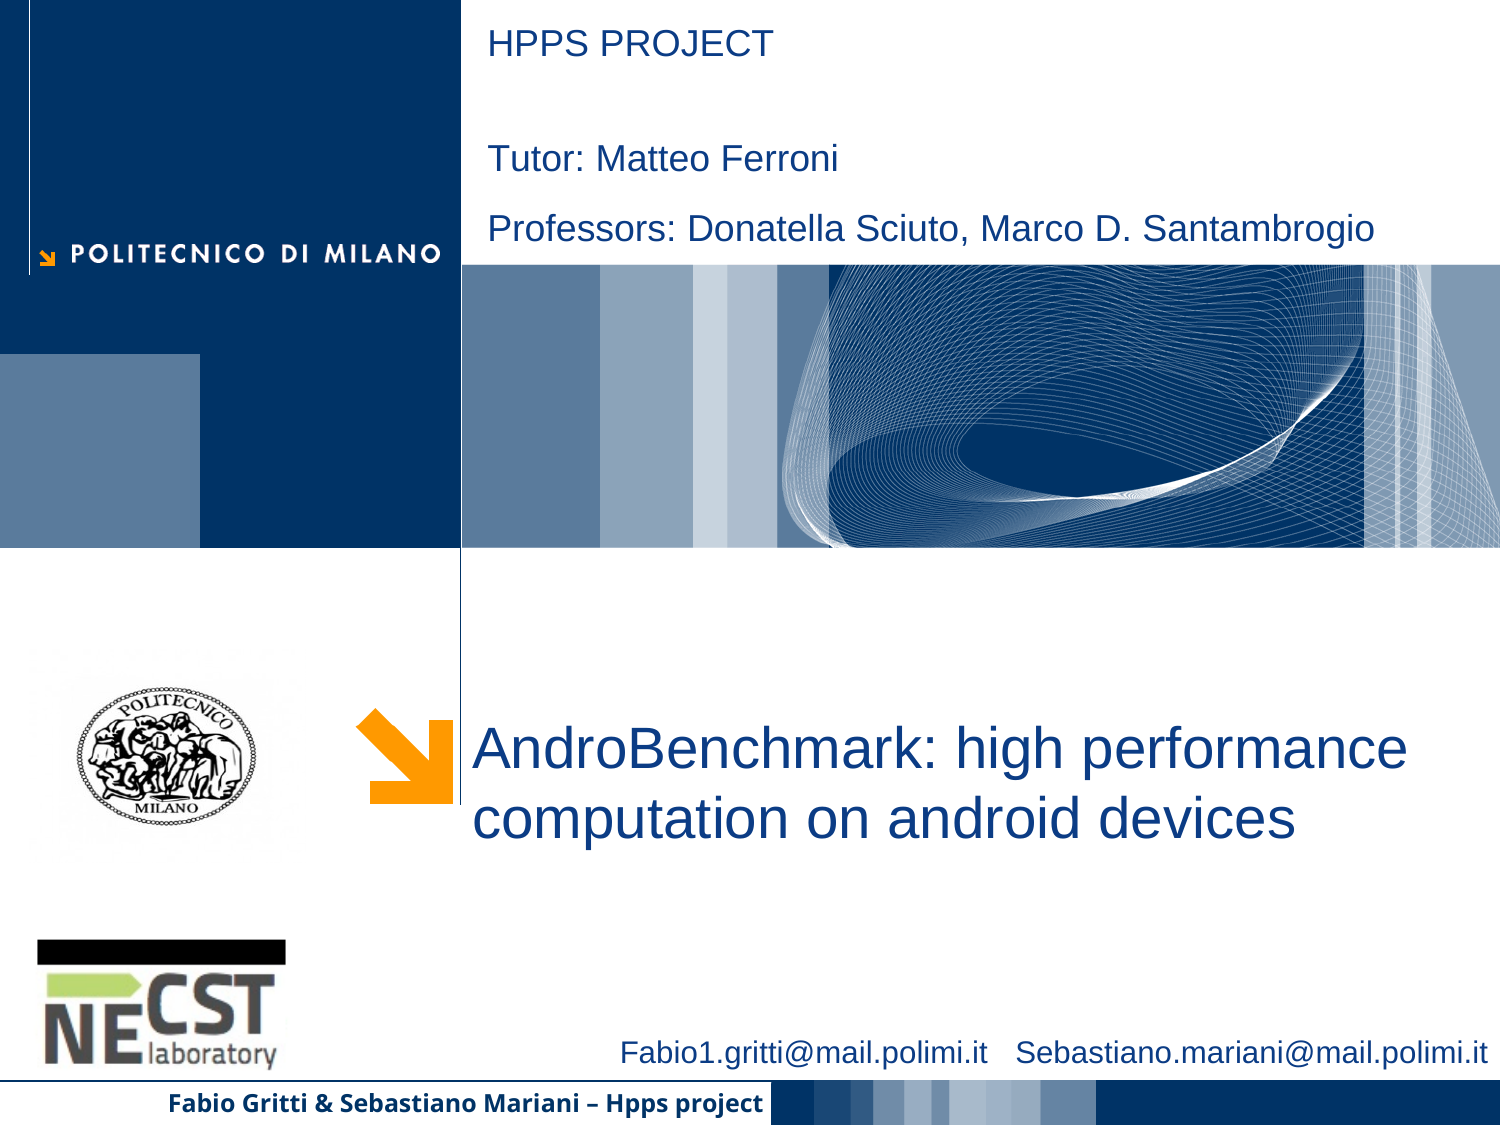

HPPS PROJECT
Tutor: Matteo Ferroni
Professors: Donatella Sciuto, Marco D. Santambrogio
AndroBenchmark: high performance computation on android devices
Fabio1.gritti@mail.polimi.it
Sebastiano.mariani@mail.polimi.it
Fabio Gritti & Sebastiano Mariani – Hpps project